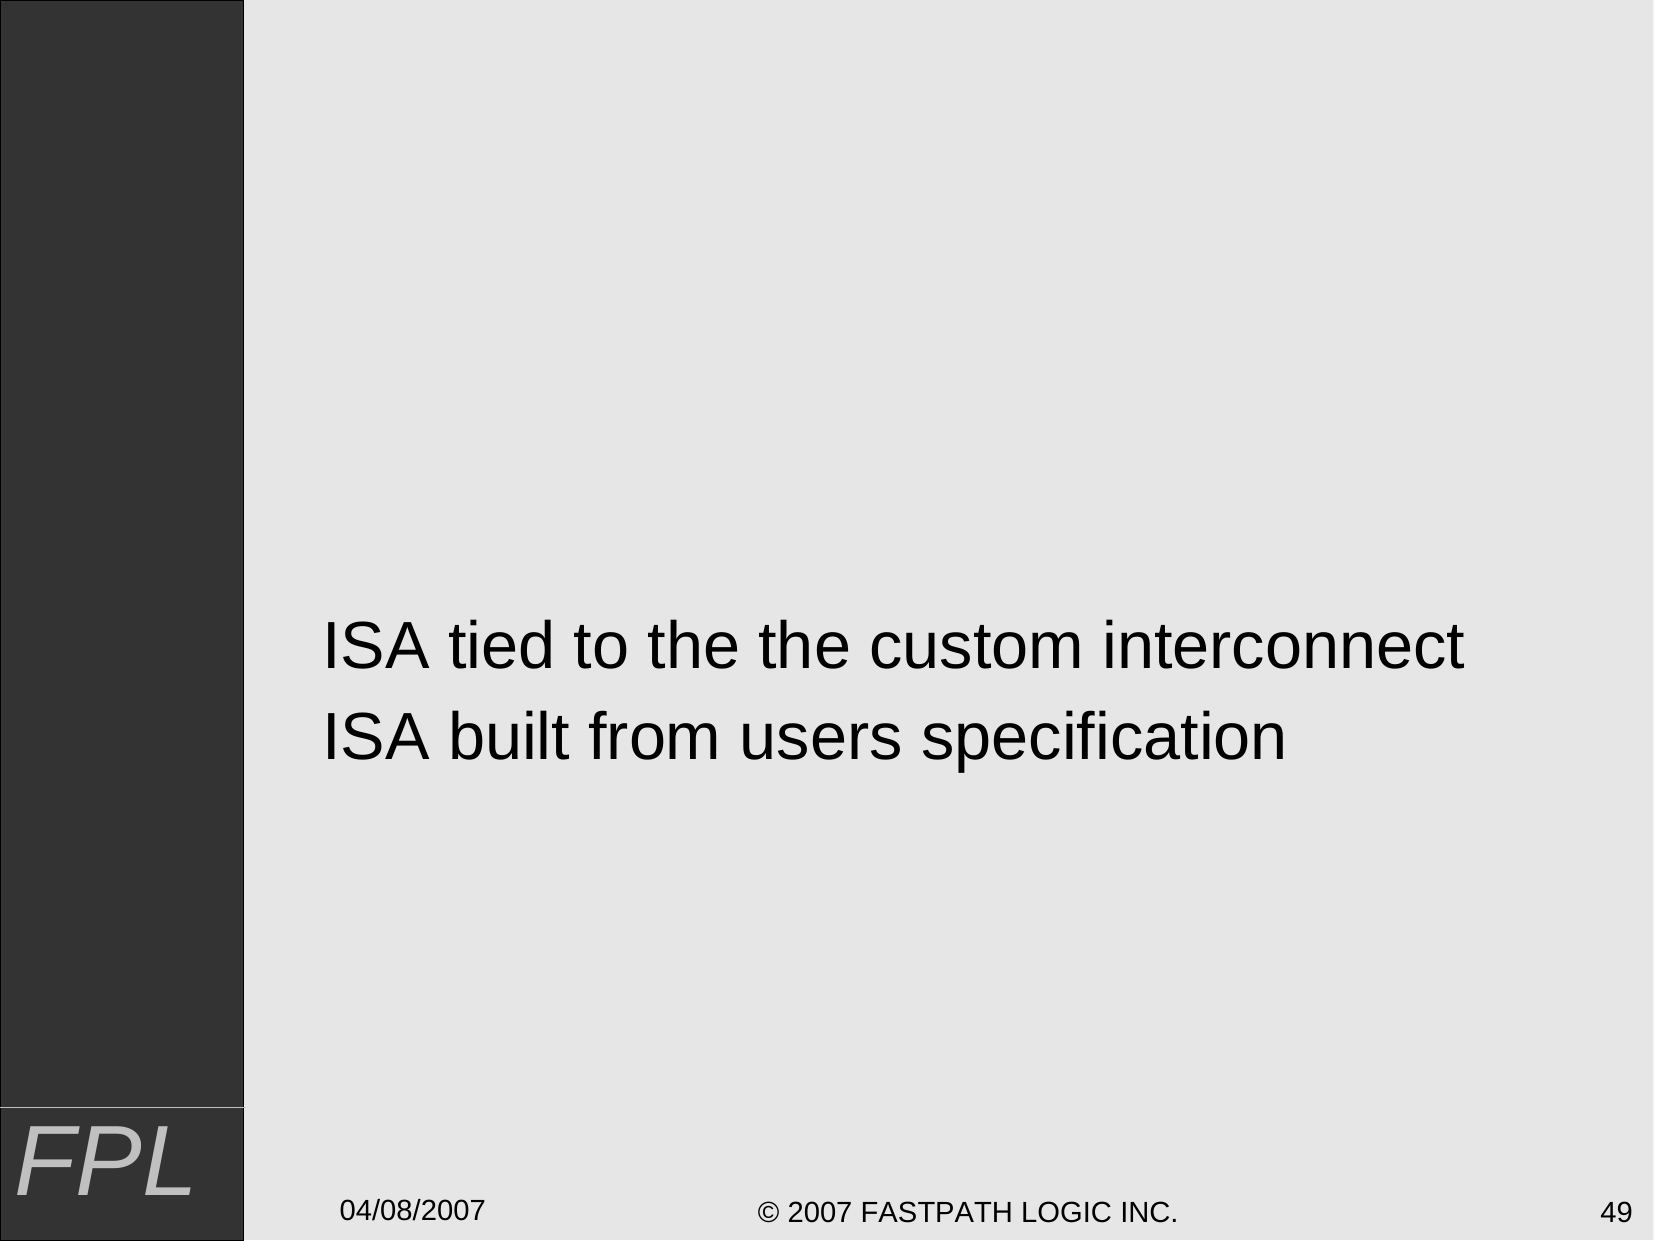

#
ISA tied to the the custom interconnect
ISA built from users specification
04/08/2007
49
© 2007 FASTPATH LOGIC INC.